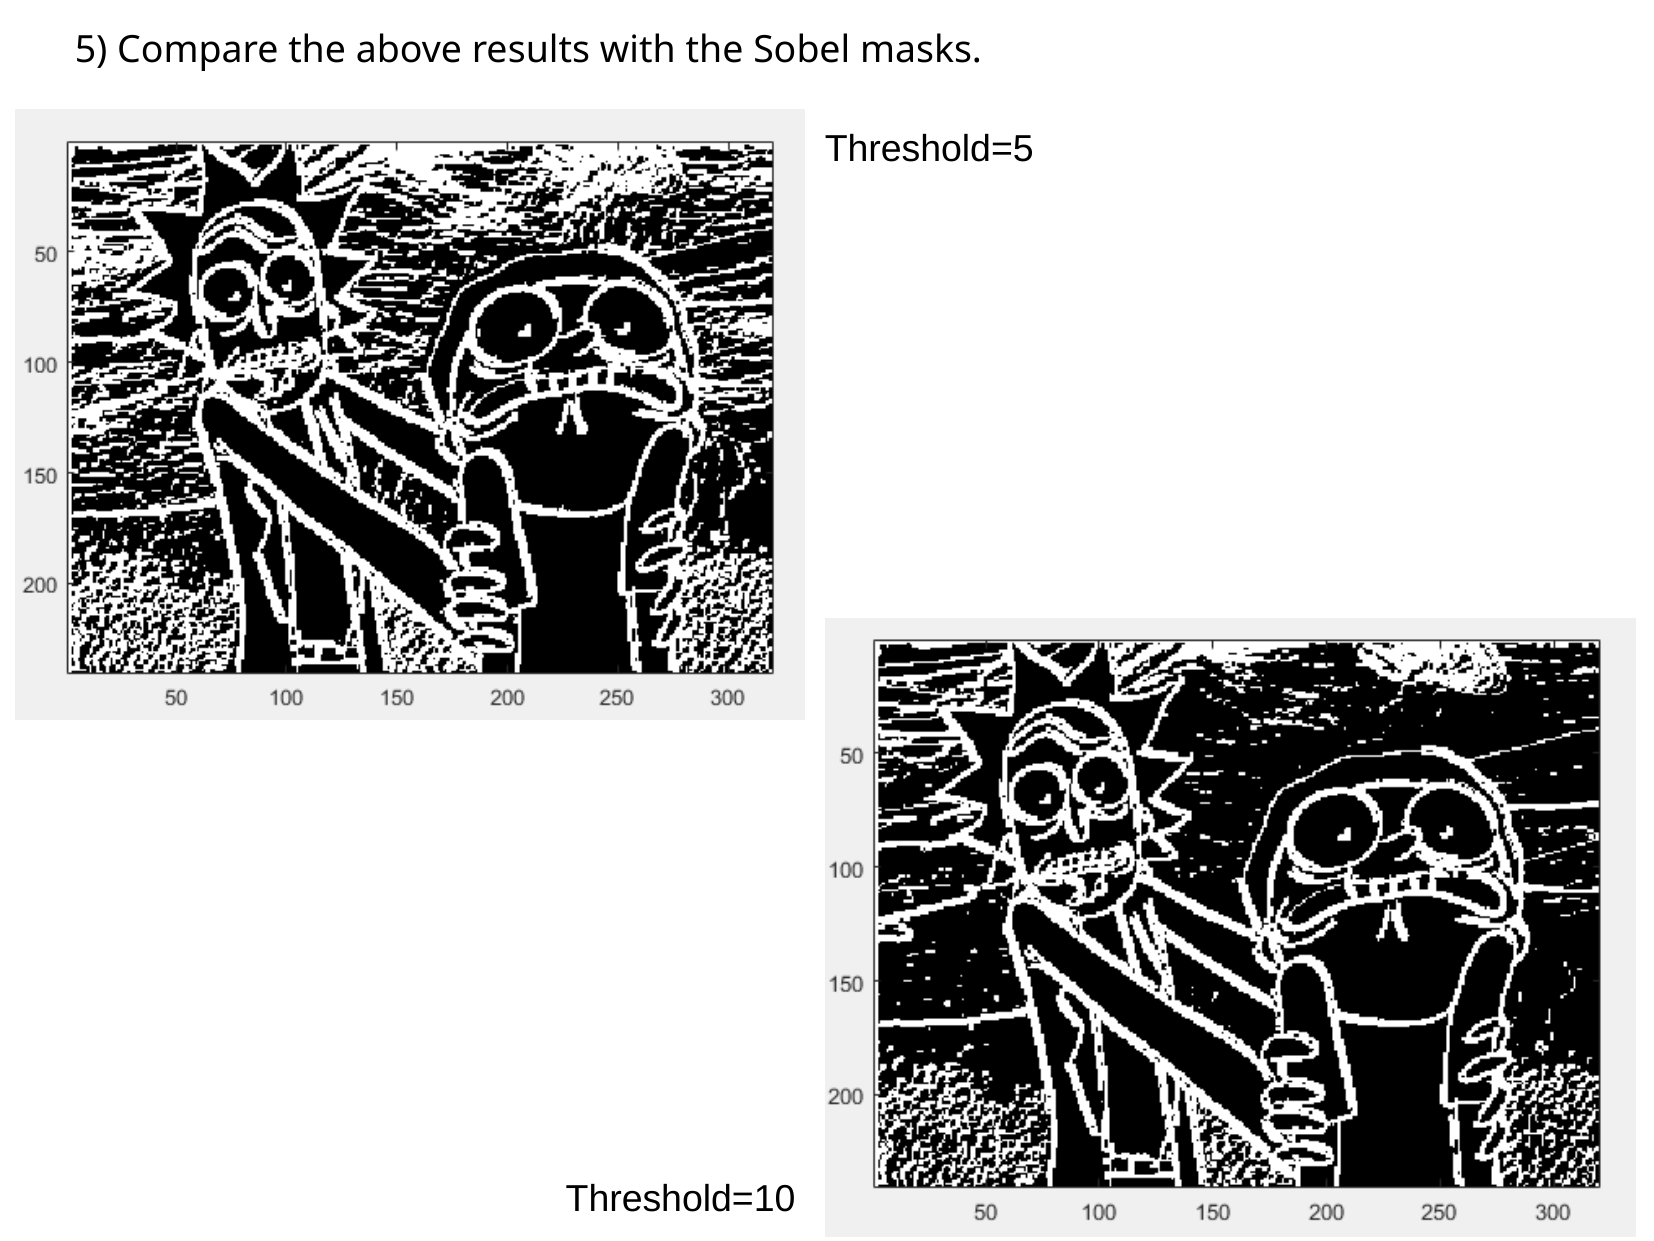

5) Compare the above results with the Sobel masks.
Threshold=5
Threshold=10